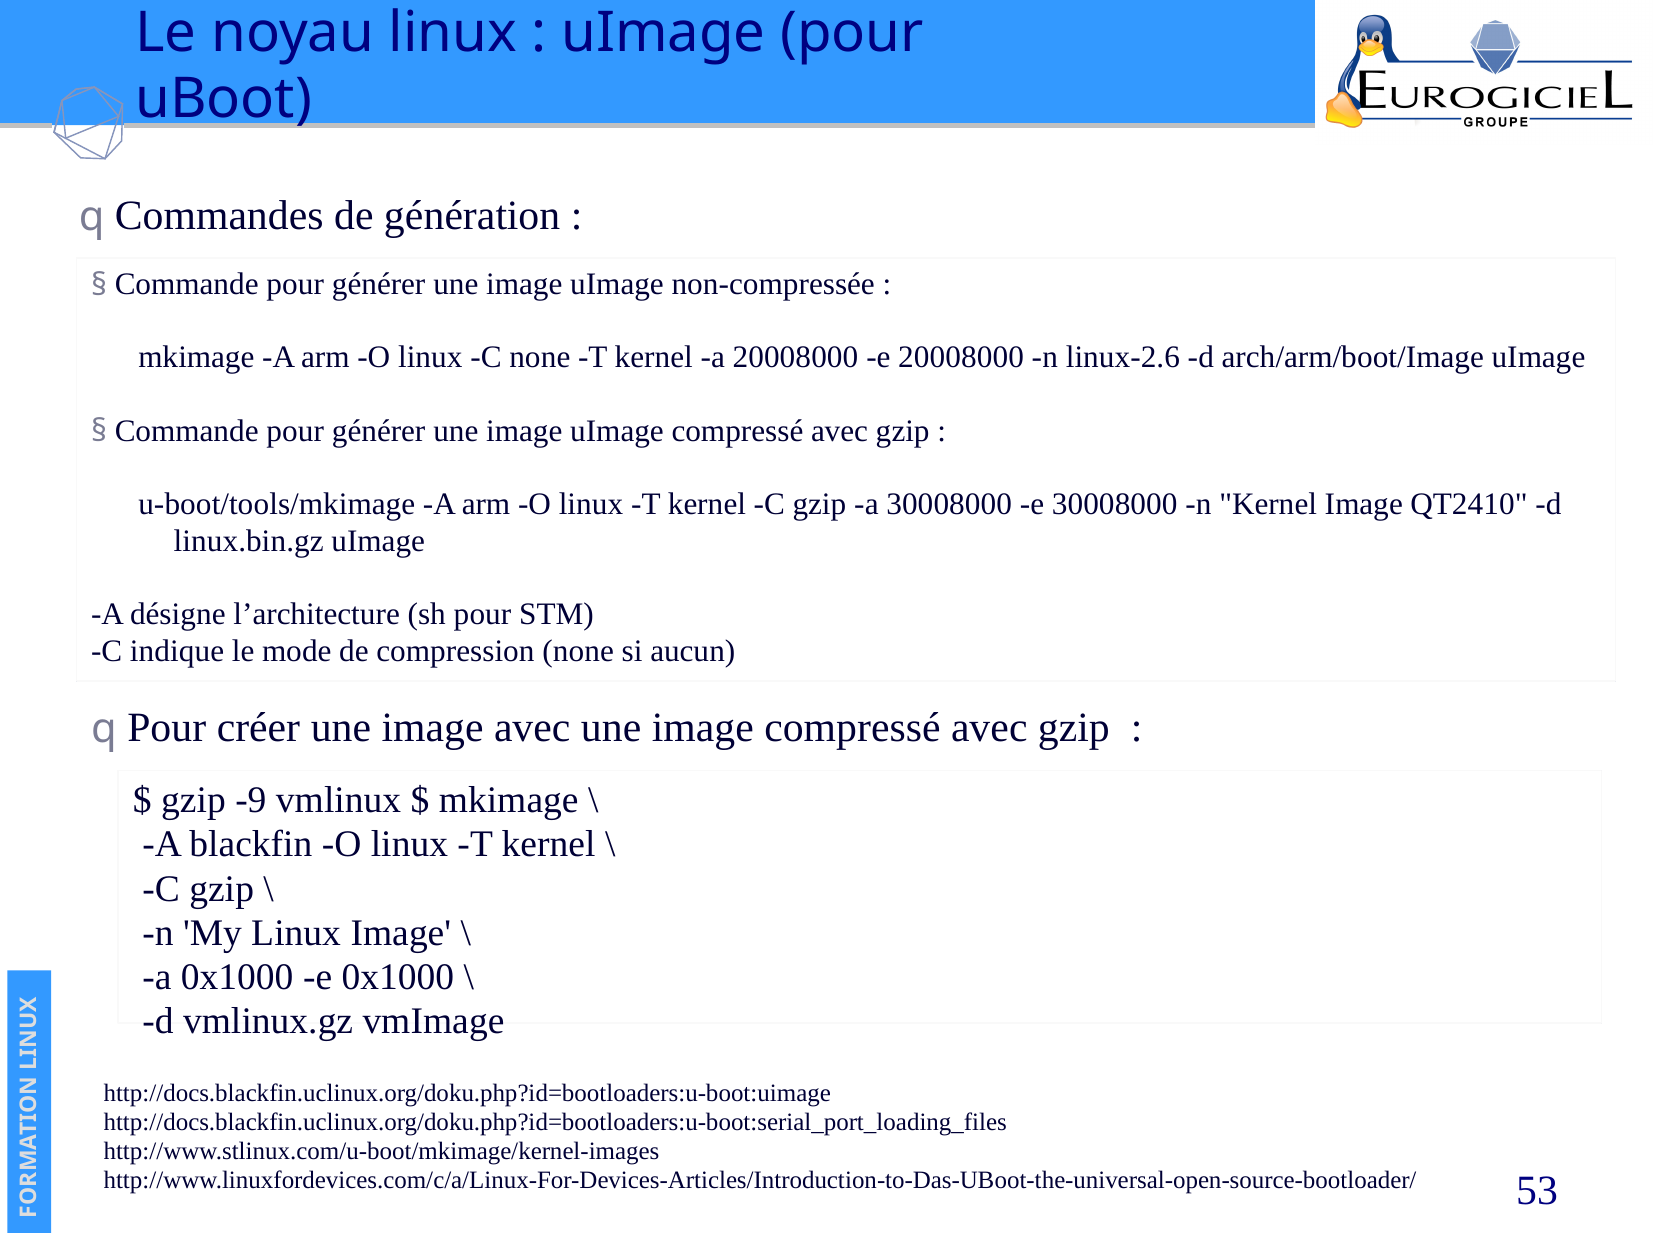

# Le noyau linux : uImage (pour uBoot)
 Commandes de génération :
 Commande pour générer une image uImage non-compressée :
mkimage -A arm -O linux -C none -T kernel -a 20008000 -e 20008000 -n linux-2.6 -d arch/arm/boot/Image uImage
 Commande pour générer une image uImage compressé avec gzip :
u-boot/tools/mkimage -A arm -O linux -T kernel -C gzip -a 30008000 -e 30008000 -n "Kernel Image QT2410" -d linux.bin.gz uImage
-A désigne l’architecture (sh pour STM)
-C indique le mode de compression (none si aucun)
 Pour créer une image avec une image compressé avec gzip :
$ gzip -9 vmlinux $ mkimage \
 -A blackfin -O linux -T kernel \
 -C gzip \
 -n 'My Linux Image' \
 -a 0x1000 -e 0x1000 \
 -d vmlinux.gz vmImage
http://docs.blackfin.uclinux.org/doku.php?id=bootloaders:u-boot:uimage
http://docs.blackfin.uclinux.org/doku.php?id=bootloaders:u-boot:serial_port_loading_files
http://www.stlinux.com/u-boot/mkimage/kernel-images
http://www.linuxfordevices.com/c/a/Linux-For-Devices-Articles/Introduction-to-Das-UBoot-the-universal-open-source-bootloader/